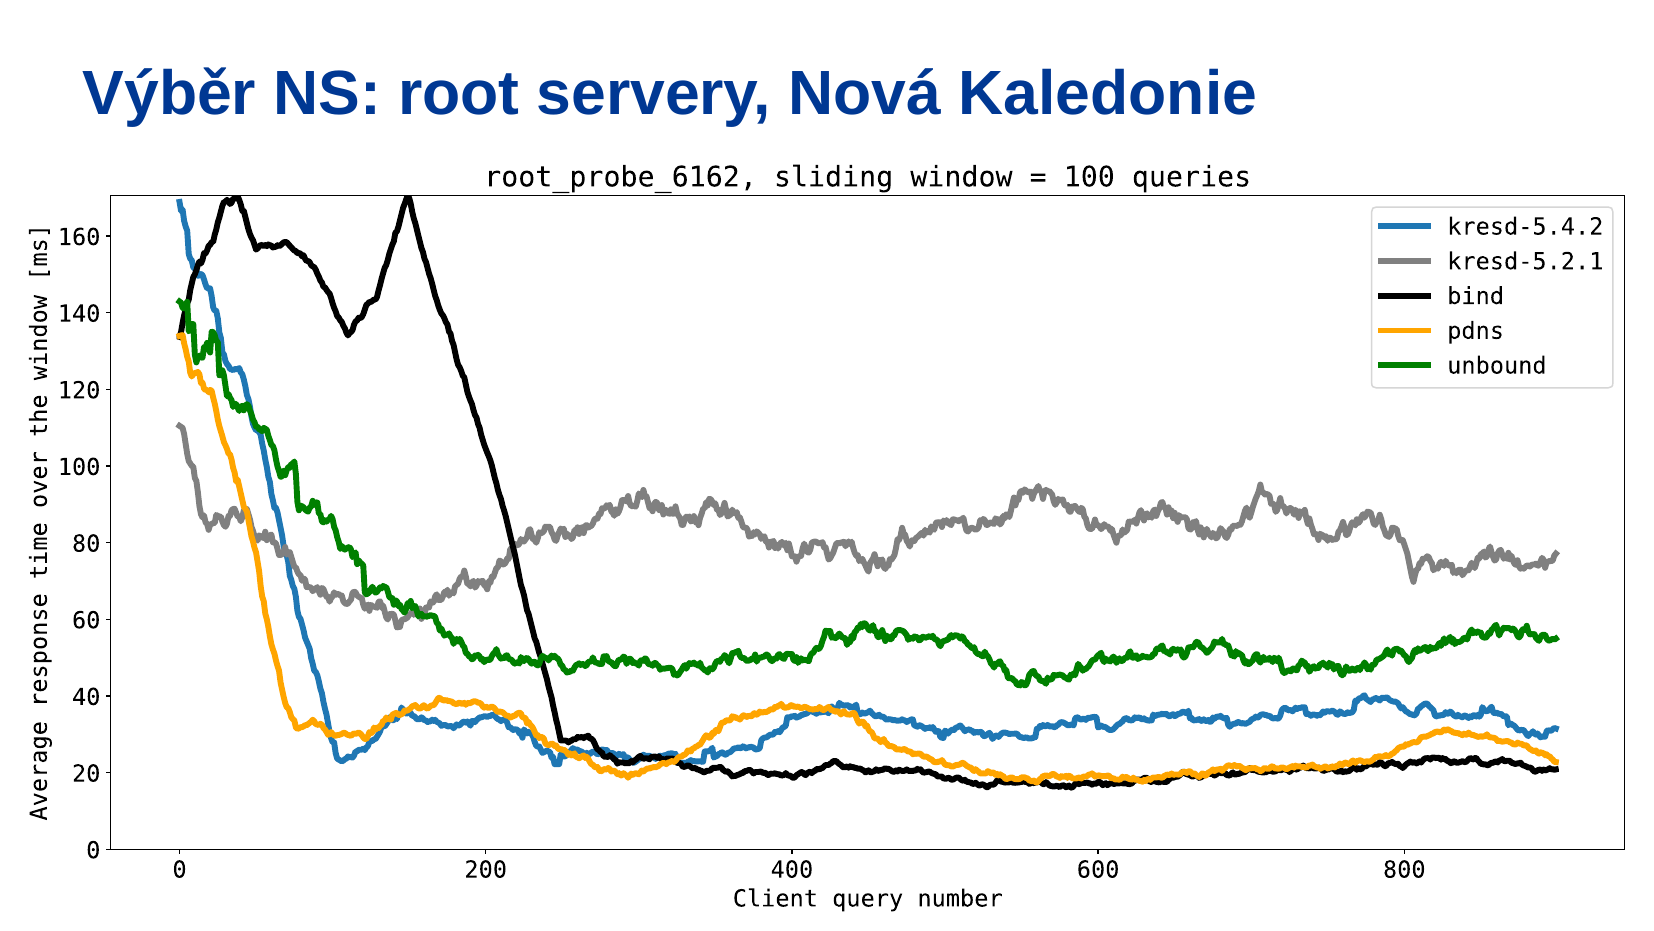

# Výběr NS: root servery, Nová Kaledonie